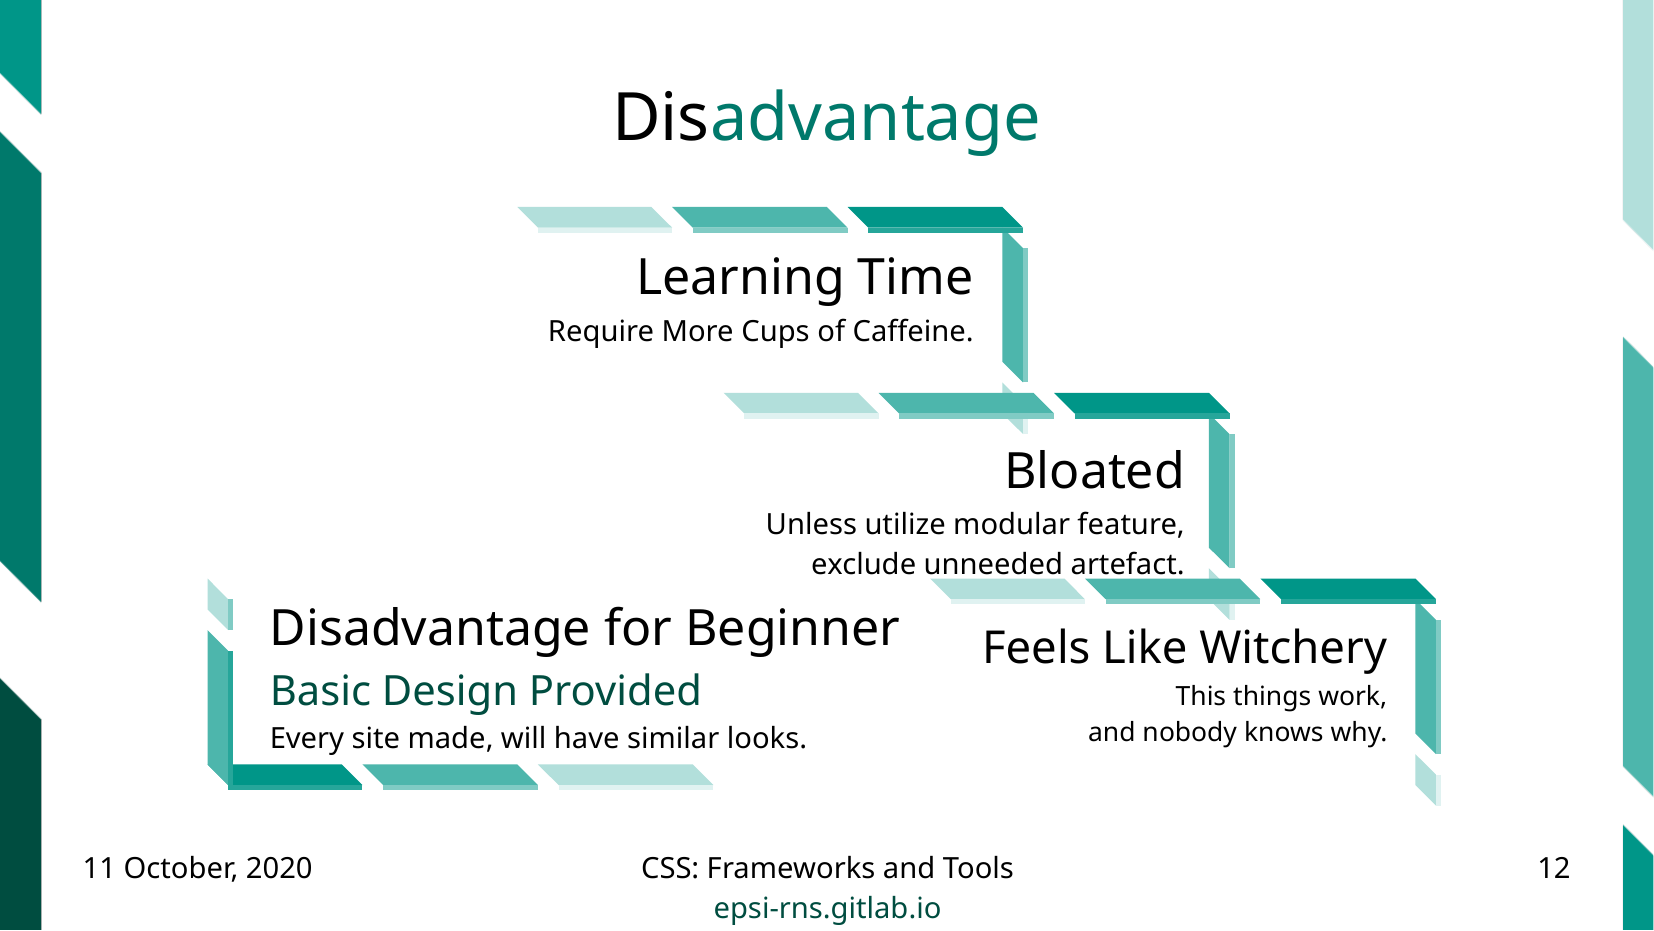

# Disadvantage
Learning Time
Require More Cups of Caffeine.
Bloated
Unless utilize modular feature, exclude unneeded artefact.
Disadvantage for Beginner
Basic Design Provided
Every site made, will have similar looks.
Feels Like Witchery
This things work,
and nobody knows why.
11 October, 2020
CSS: Frameworks and Tools
12